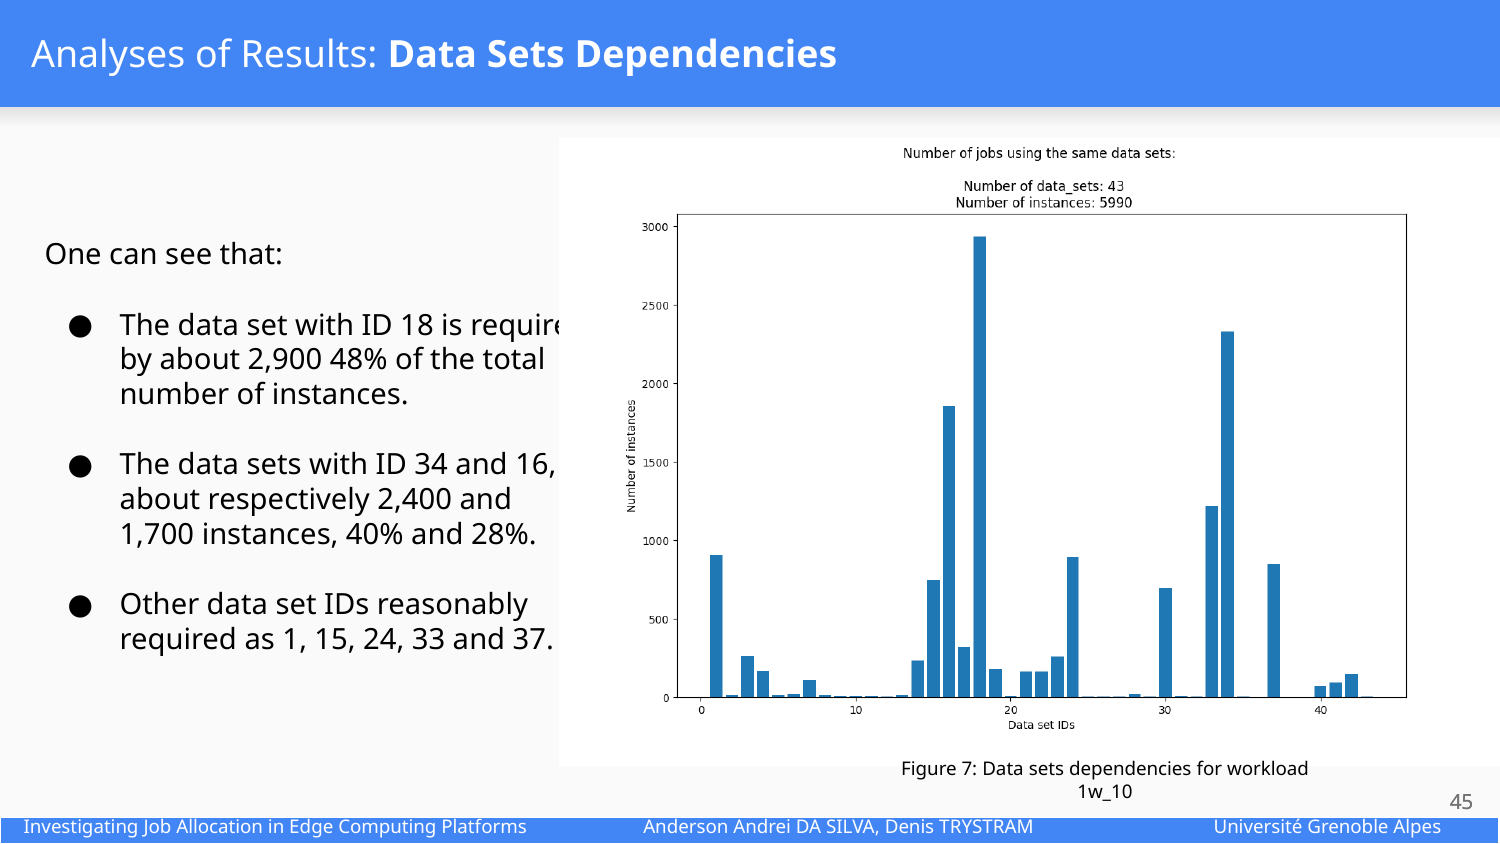

# Analyses of Results: Data Sets Dependencies
One can see that:
The data set with ID 18 is required by about 2,900 48% of the total number of instances.
The data sets with ID 34 and 16, about respectively 2,400 and 1,700 instances, 40% and 28%.
Other data set IDs reasonably
required as 1, 15, 24, 33 and 37.
Figure 7: Data sets dependencies for workload 1w_10
Investigating Job Allocation in Edge Computing Platforms
Anderson Andrei DA SILVA, Denis TRYSTRAM
Université Grenoble Alpes